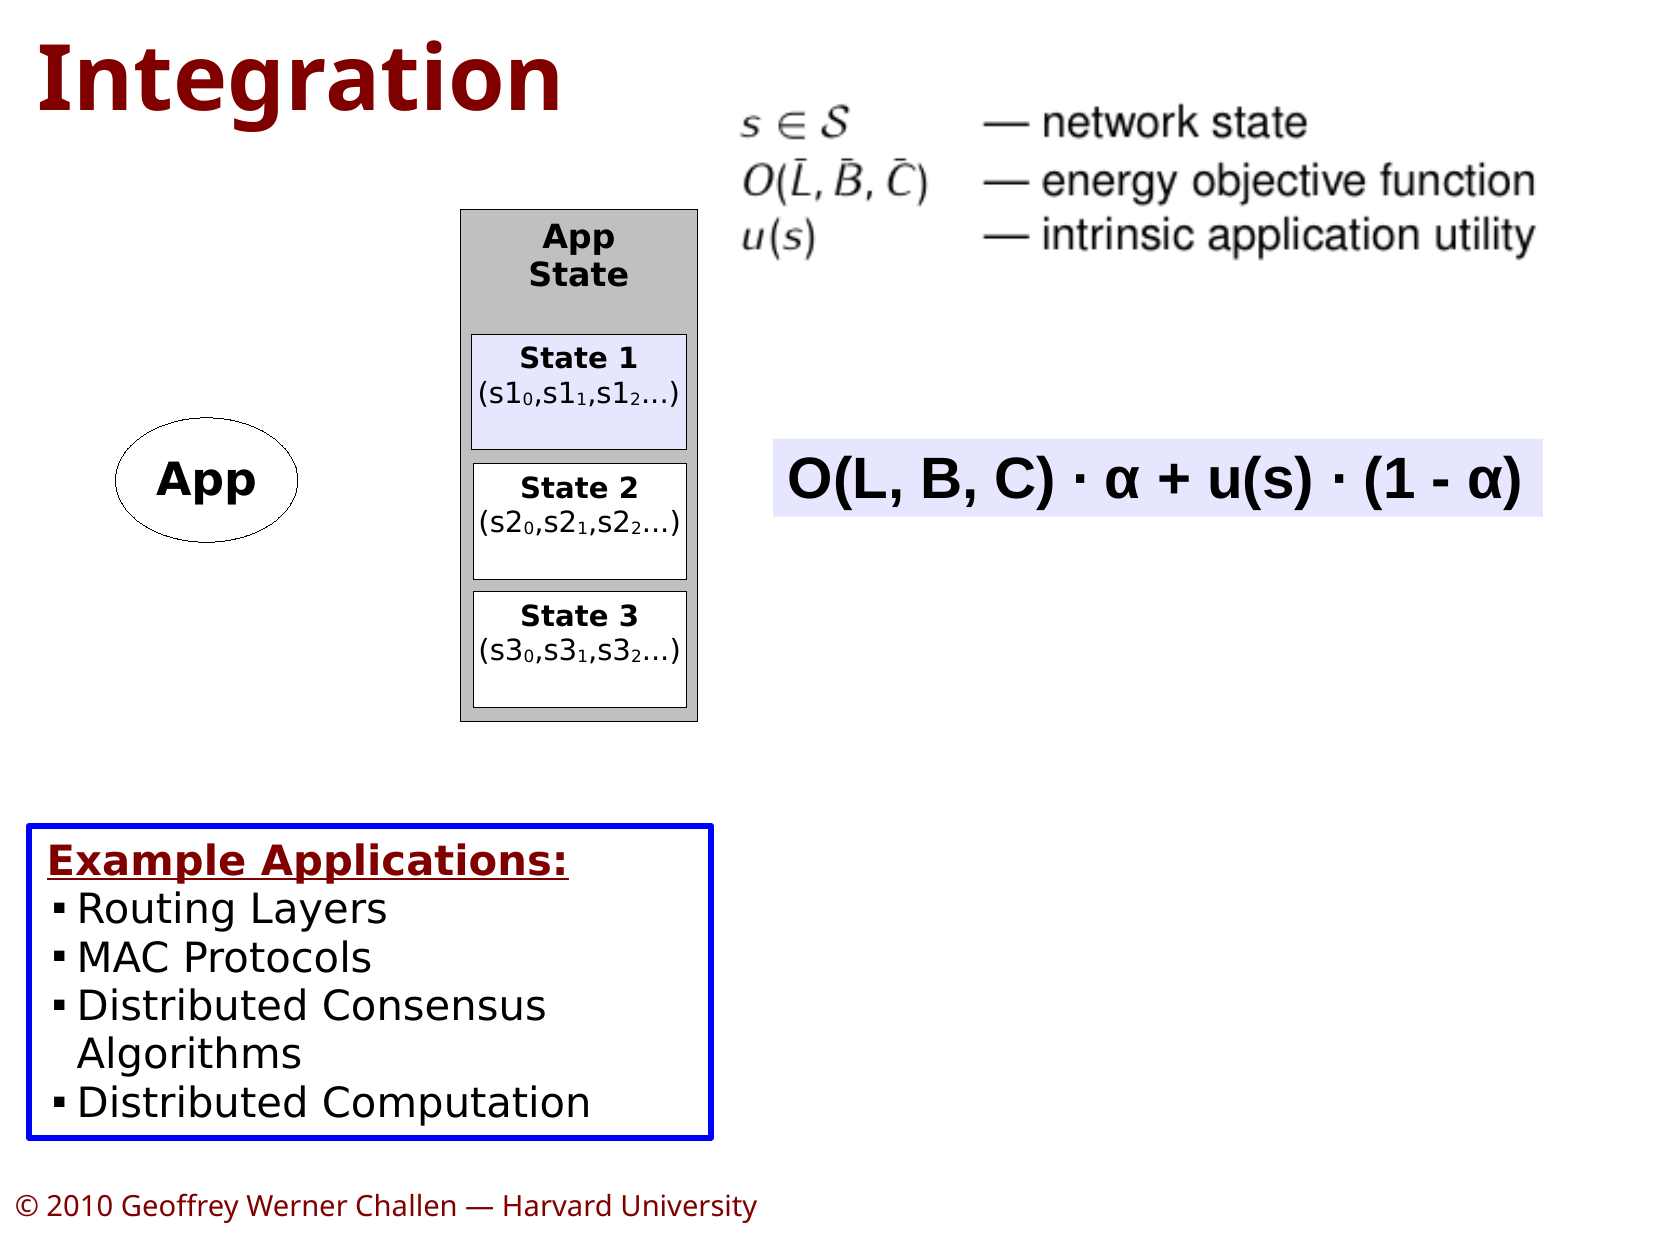

# Integration
App
State
State 1
(s10,s11,s12...)
App
O(L, B, C) ∙ α + u(s) ∙ (1 - α)
State 2
(s20,s21,s22...)
State 3
(s30,s31,s32...)
Example Applications:
Routing Layers
MAC Protocols
Distributed Consensus 	 Algorithms
Distributed Computation